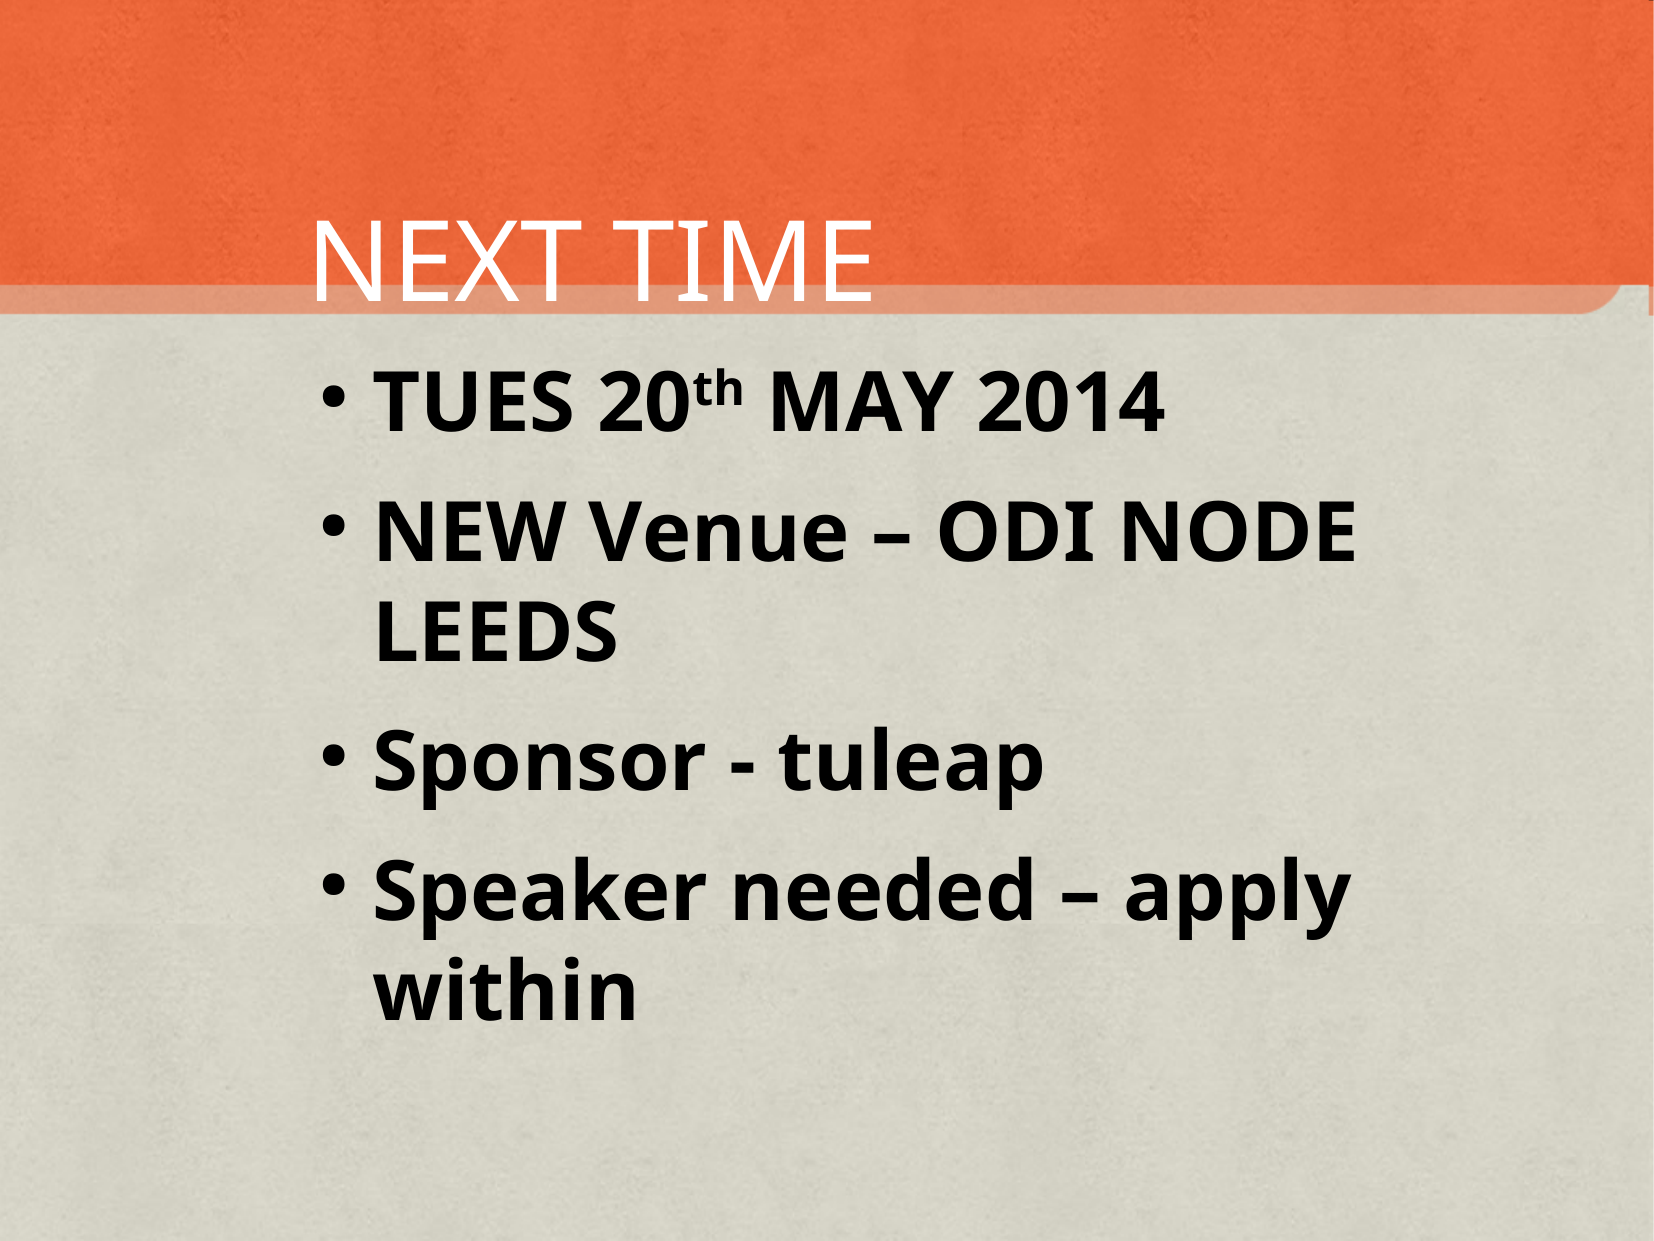

# NEXT TIME
TUES 20th MAY 2014
NEW Venue – ODI NODE LEEDS
Sponsor - tuleap
Speaker needed – apply within